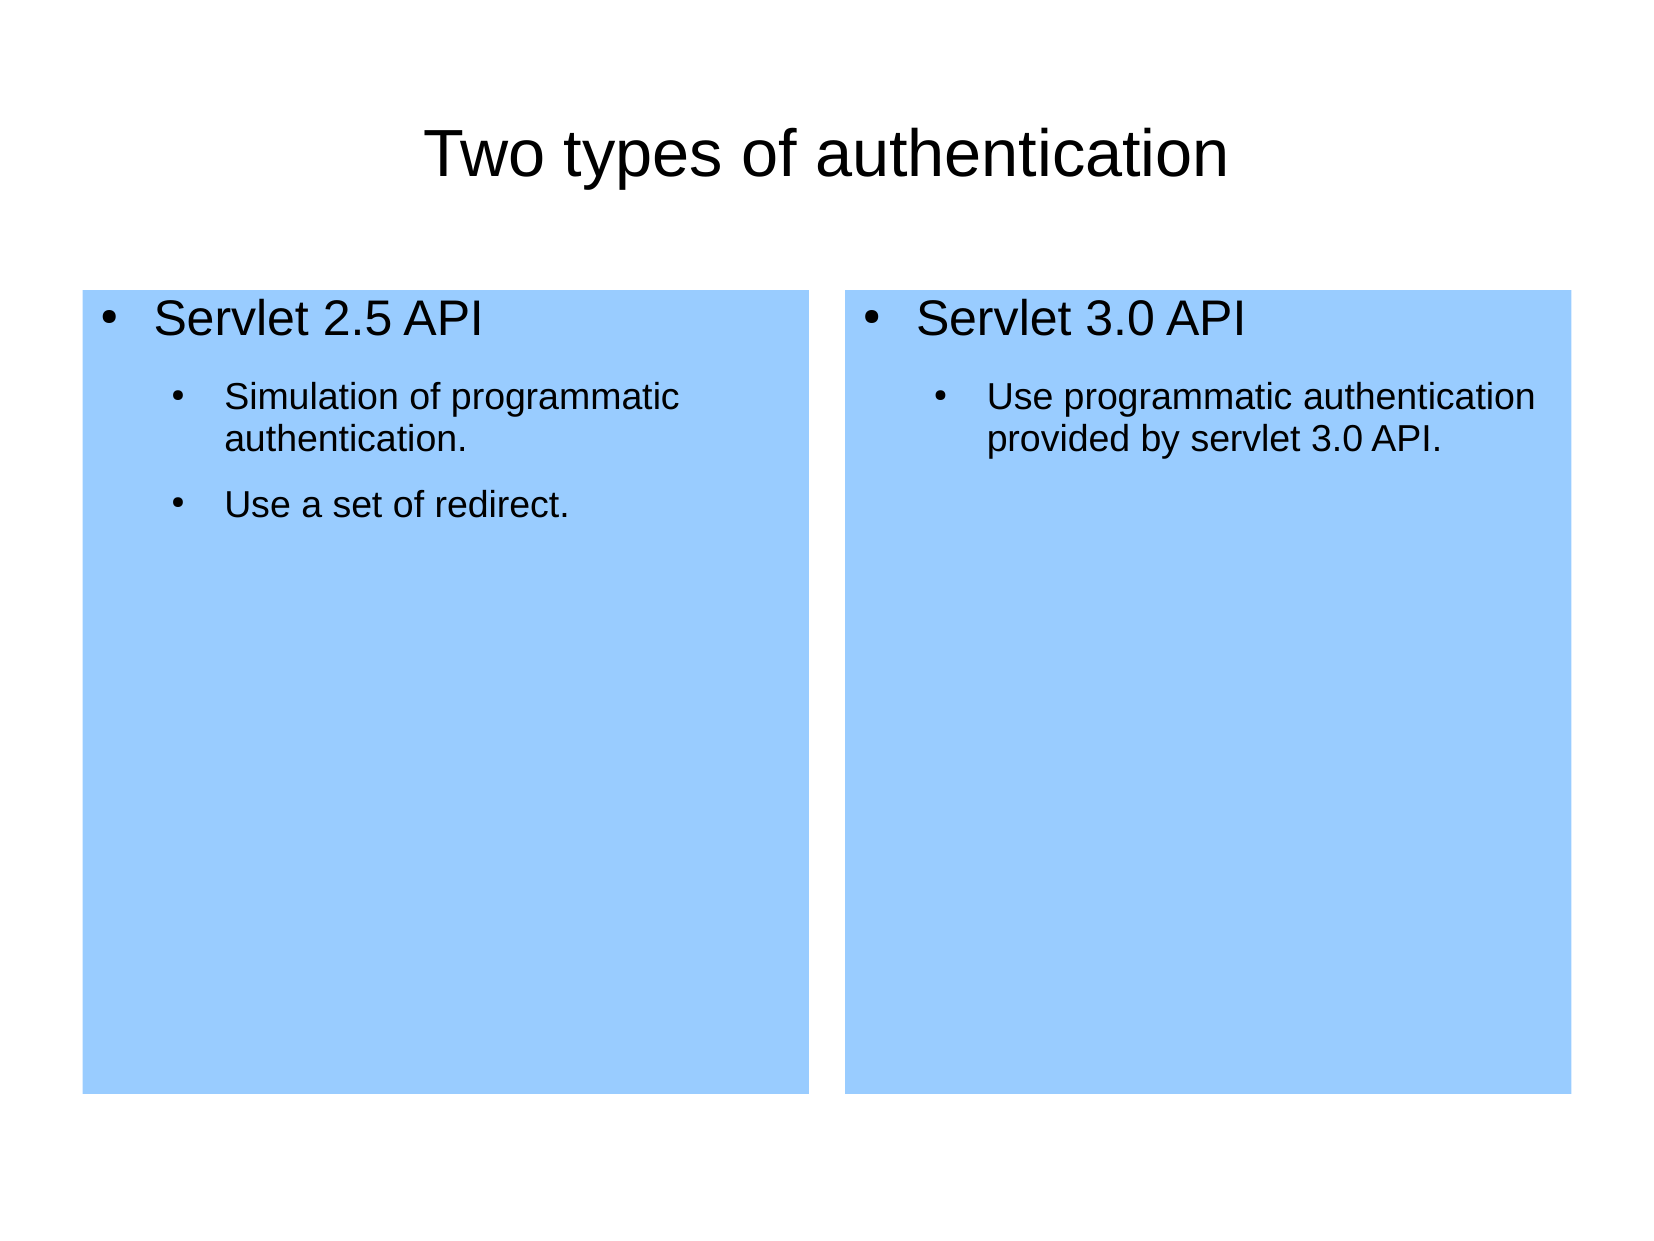

# Two types of authentication
Servlet 2.5 API
Simulation of programmatic authentication.
Use a set of redirect.
Servlet 3.0 API
Use programmatic authentication provided by servlet 3.0 API.